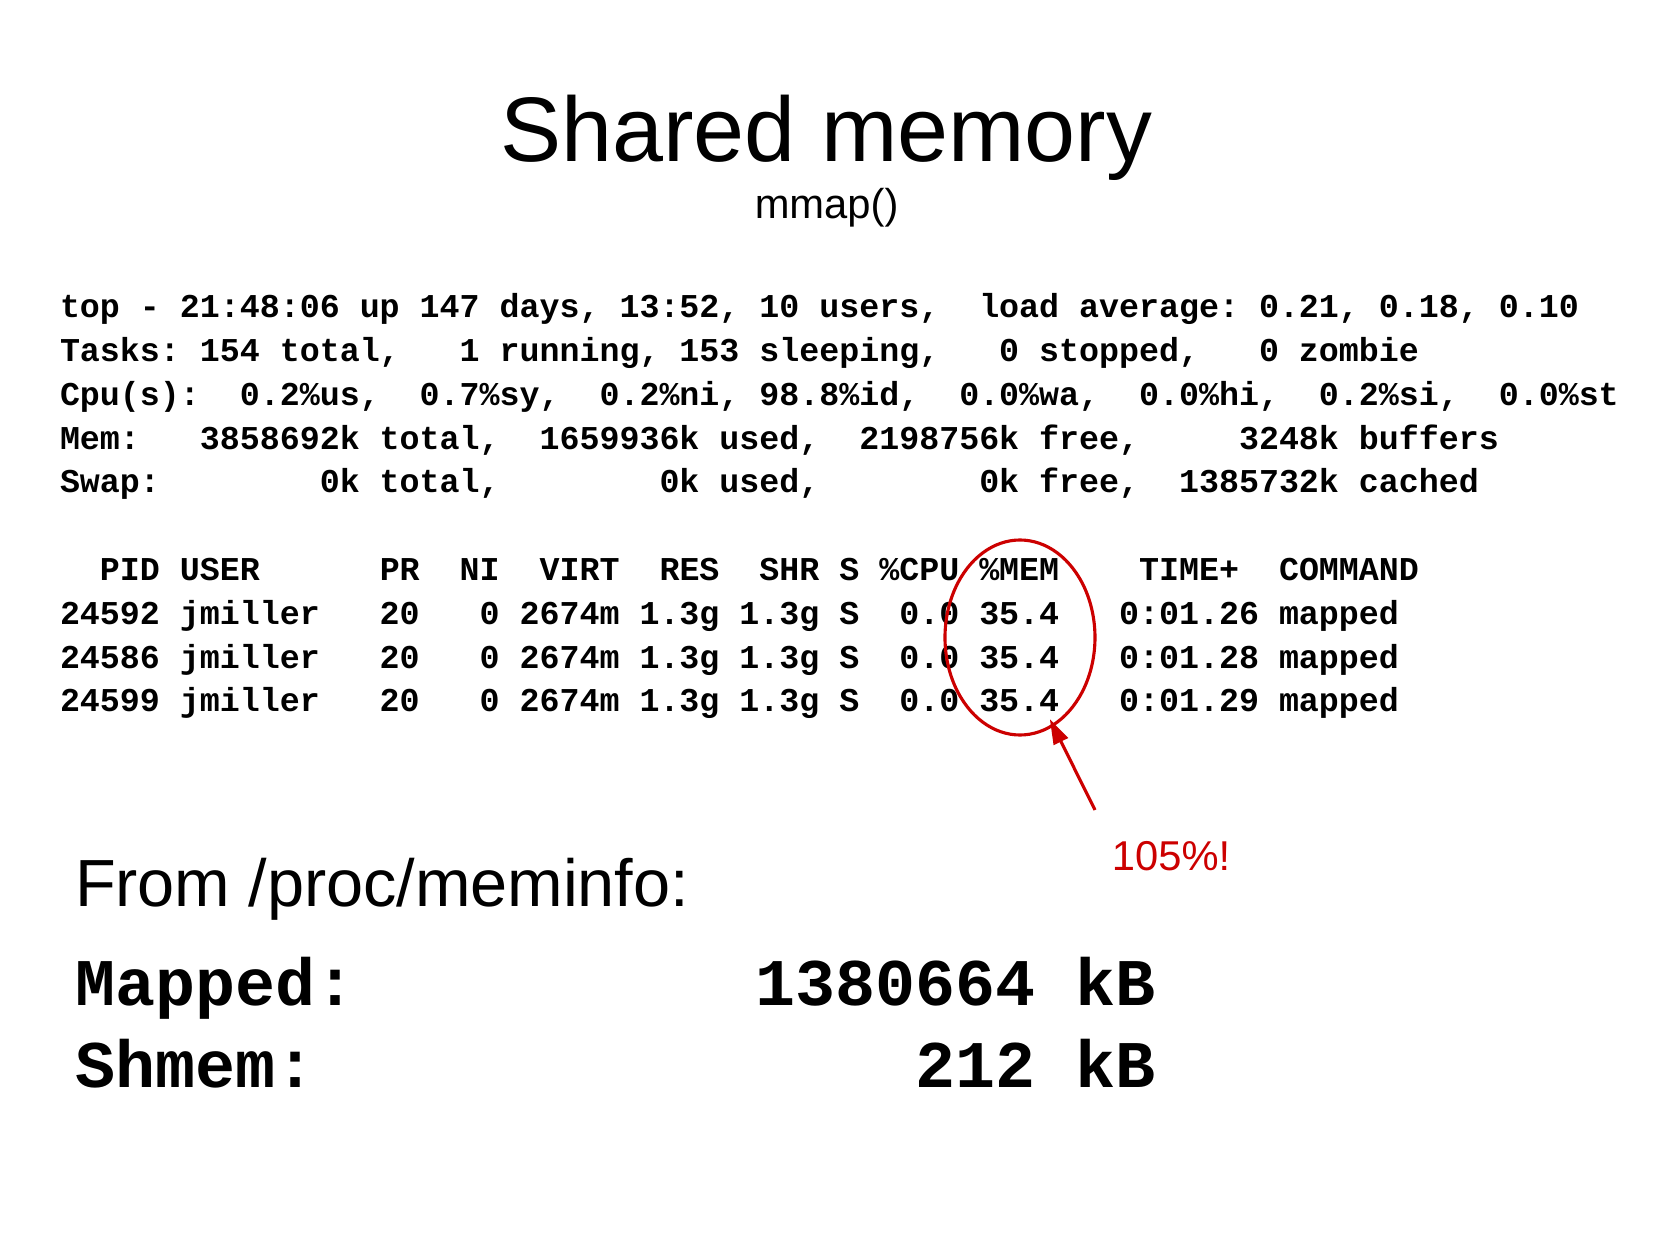

# Shared memory mmap()
top - 21:48:06 up 147 days, 13:52, 10 users, load average: 0.21, 0.18, 0.10
Tasks: 154 total, 1 running, 153 sleeping, 0 stopped, 0 zombie
Cpu(s): 0.2%us, 0.7%sy, 0.2%ni, 98.8%id, 0.0%wa, 0.0%hi, 0.2%si, 0.0%st
Mem: 3858692k total, 1659936k used, 2198756k free, 3248k buffers
Swap: 0k total, 0k used, 0k free, 1385732k cached
 PID USER PR NI VIRT RES SHR S %CPU %MEM TIME+ COMMAND
24592 jmiller 20 0 2674m 1.3g 1.3g S 0.0 35.4 0:01.26 mapped
24586 jmiller 20 0 2674m 1.3g 1.3g S 0.0 35.4 0:01.28 mapped
24599 jmiller 20 0 2674m 1.3g 1.3g S 0.0 35.4 0:01.29 mapped
105%!
From /proc/meminfo:
Mapped: 1380664 kB
Shmem: 212 kB